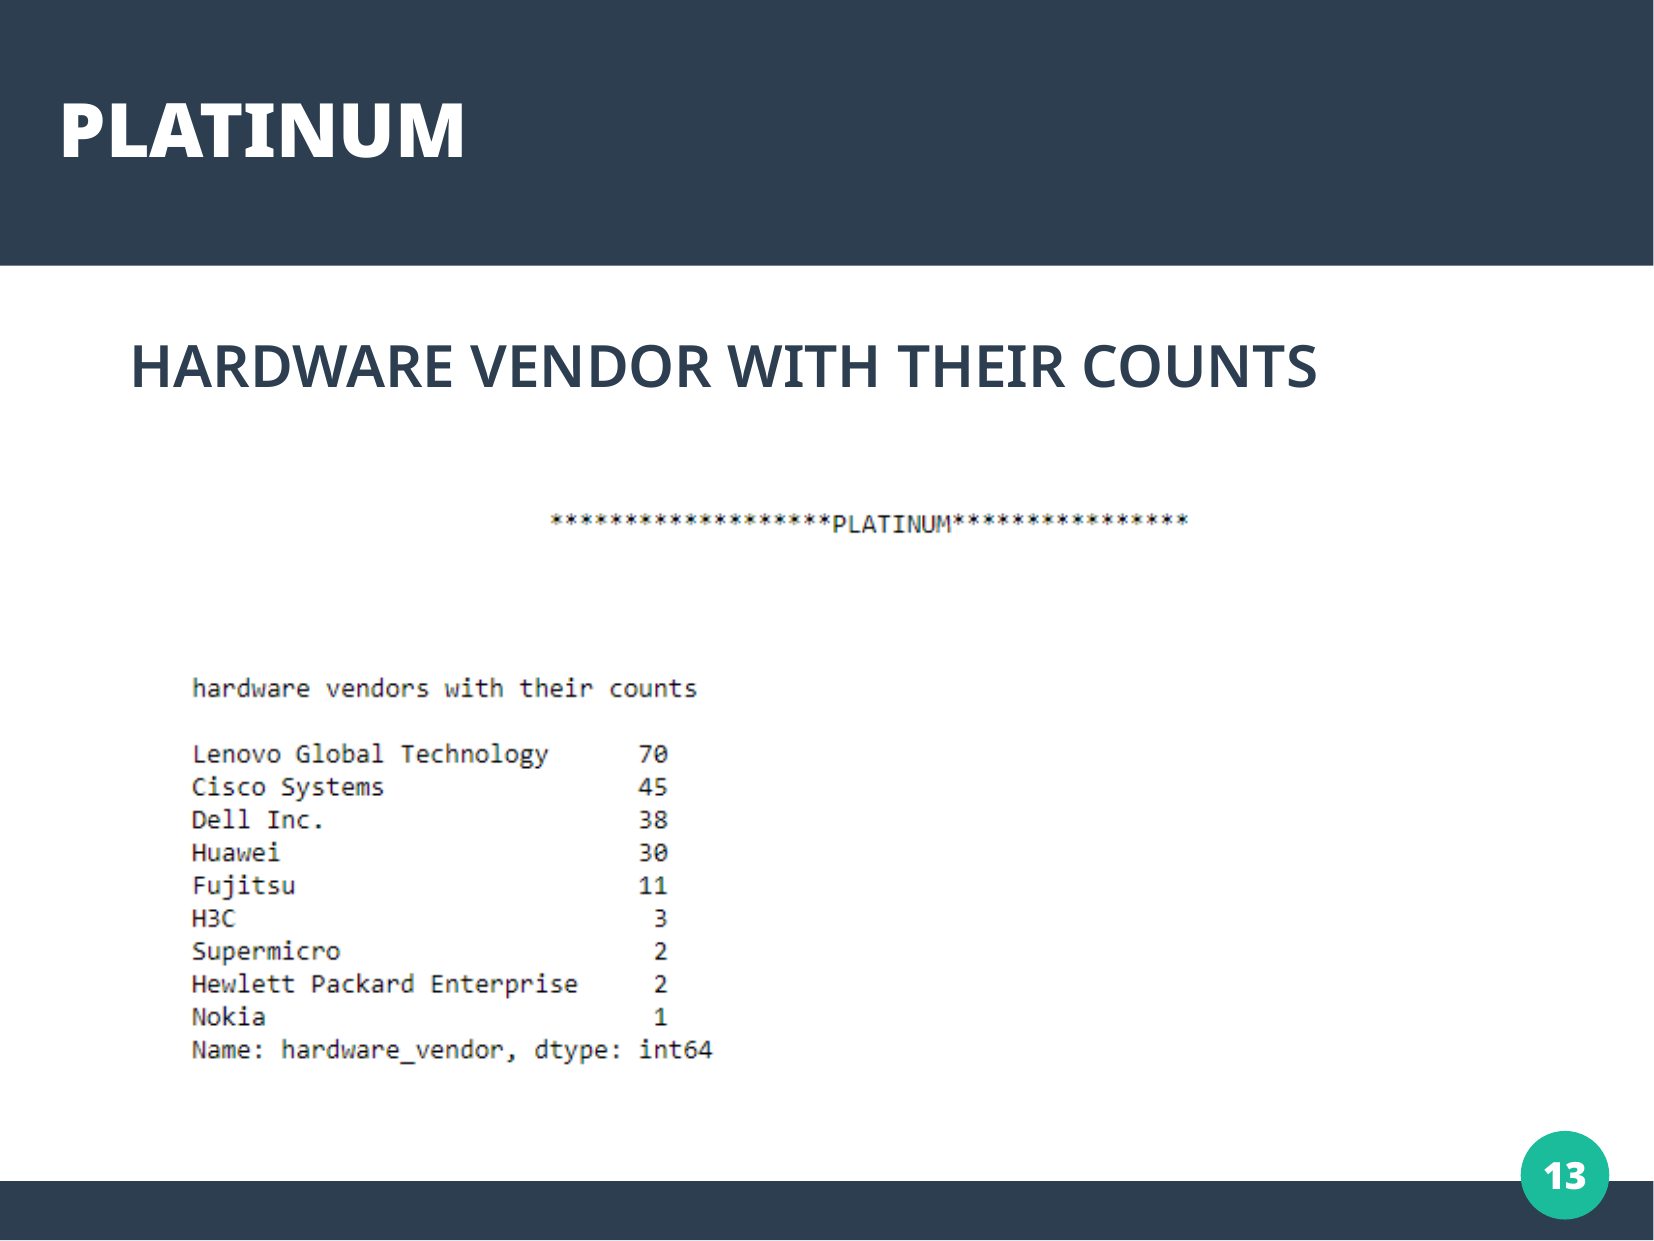

# PLATINUM
HARDWARE VENDOR WITH THEIR COUNTS
13